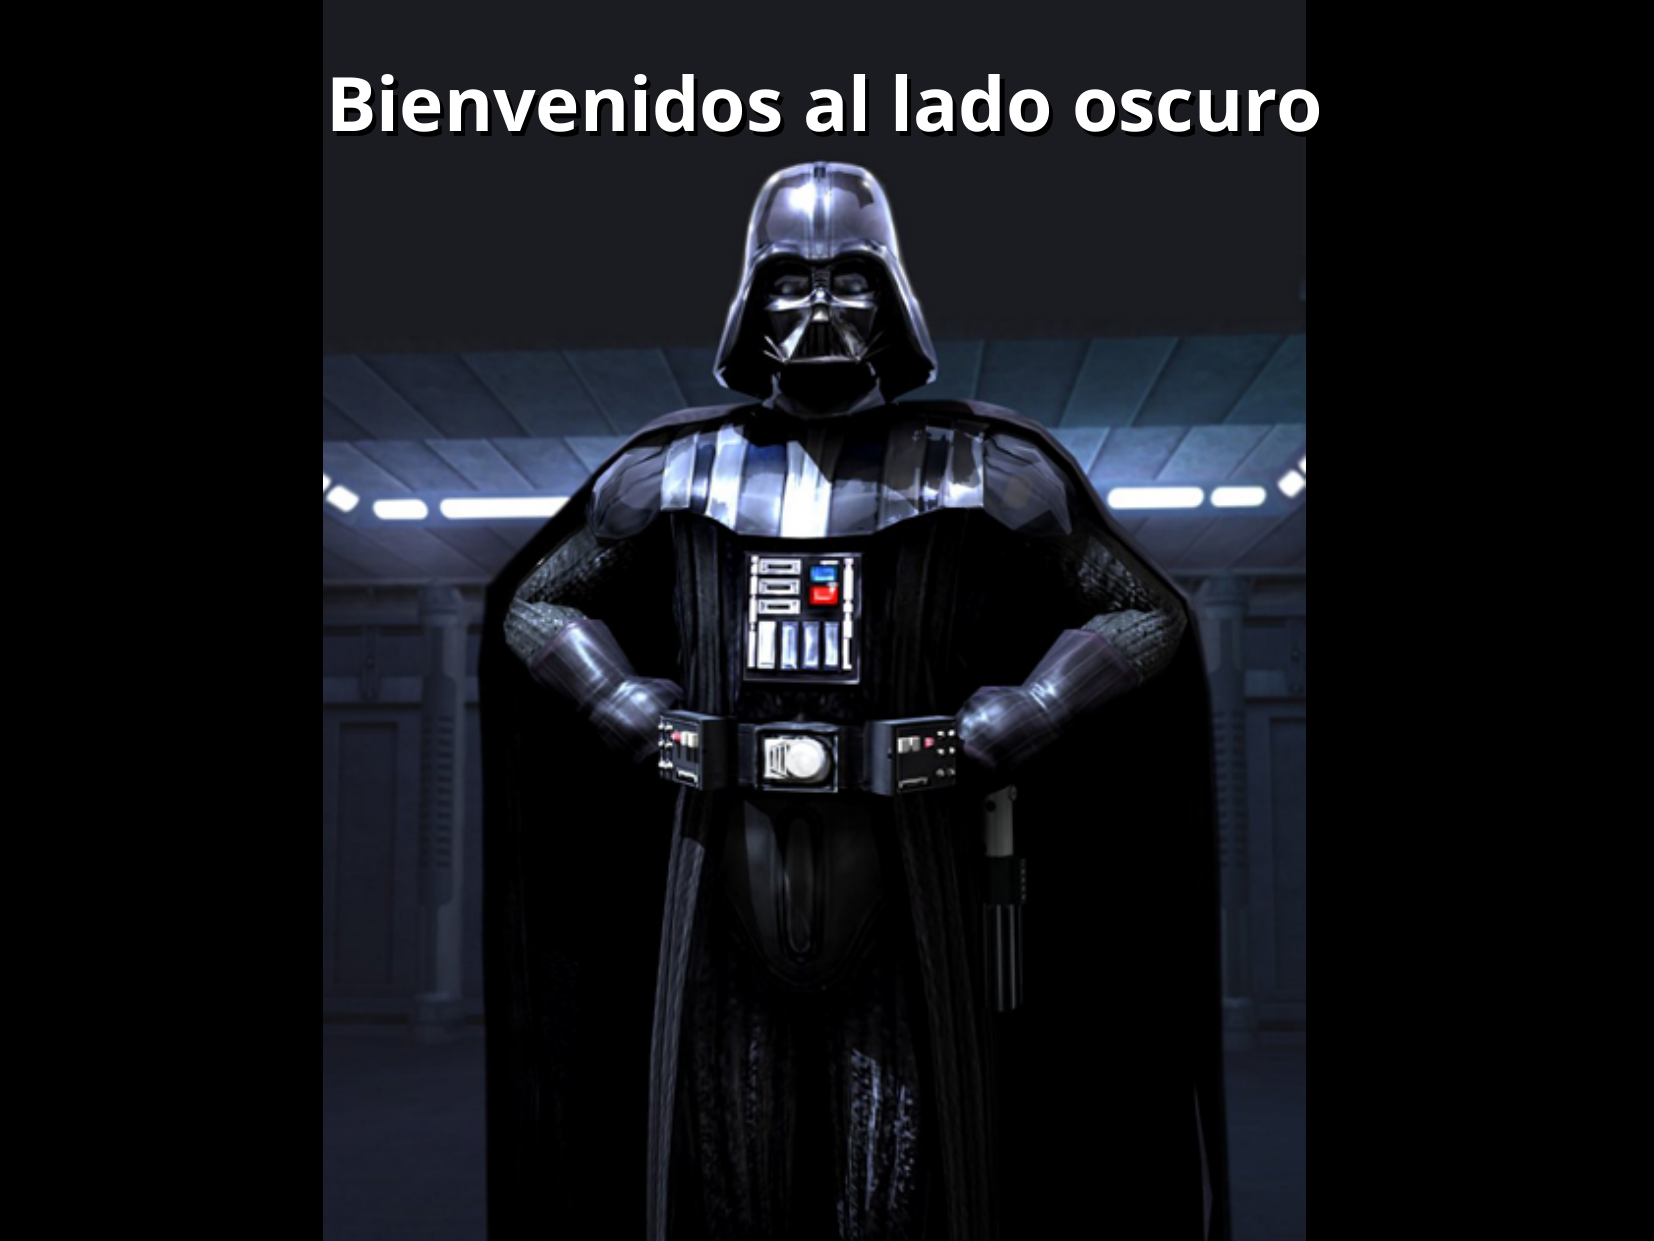

# Bienvenidos al lado oscuro
Nov 24, 2017
H. Asorey - IPAC 2017 - 16
35